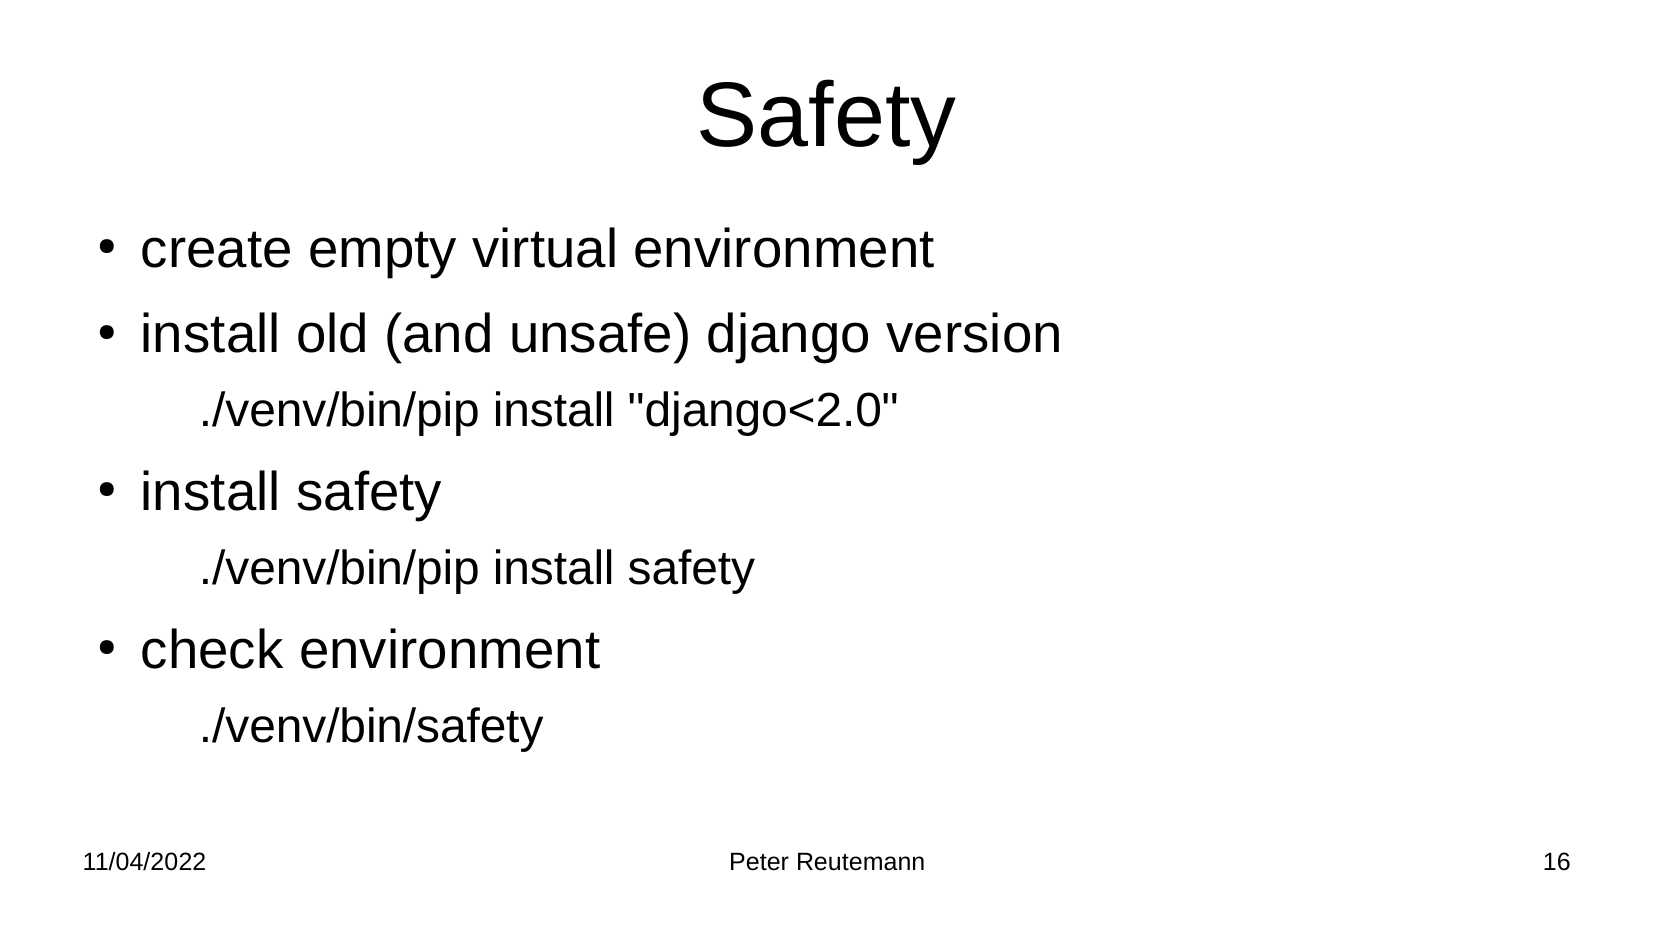

# Safety
create empty virtual environment
install old (and unsafe) django version
./venv/bin/pip install "django<2.0"
install safety
./venv/bin/pip install safety
check environment
./venv/bin/safety
11/04/2022
Peter Reutemann
16